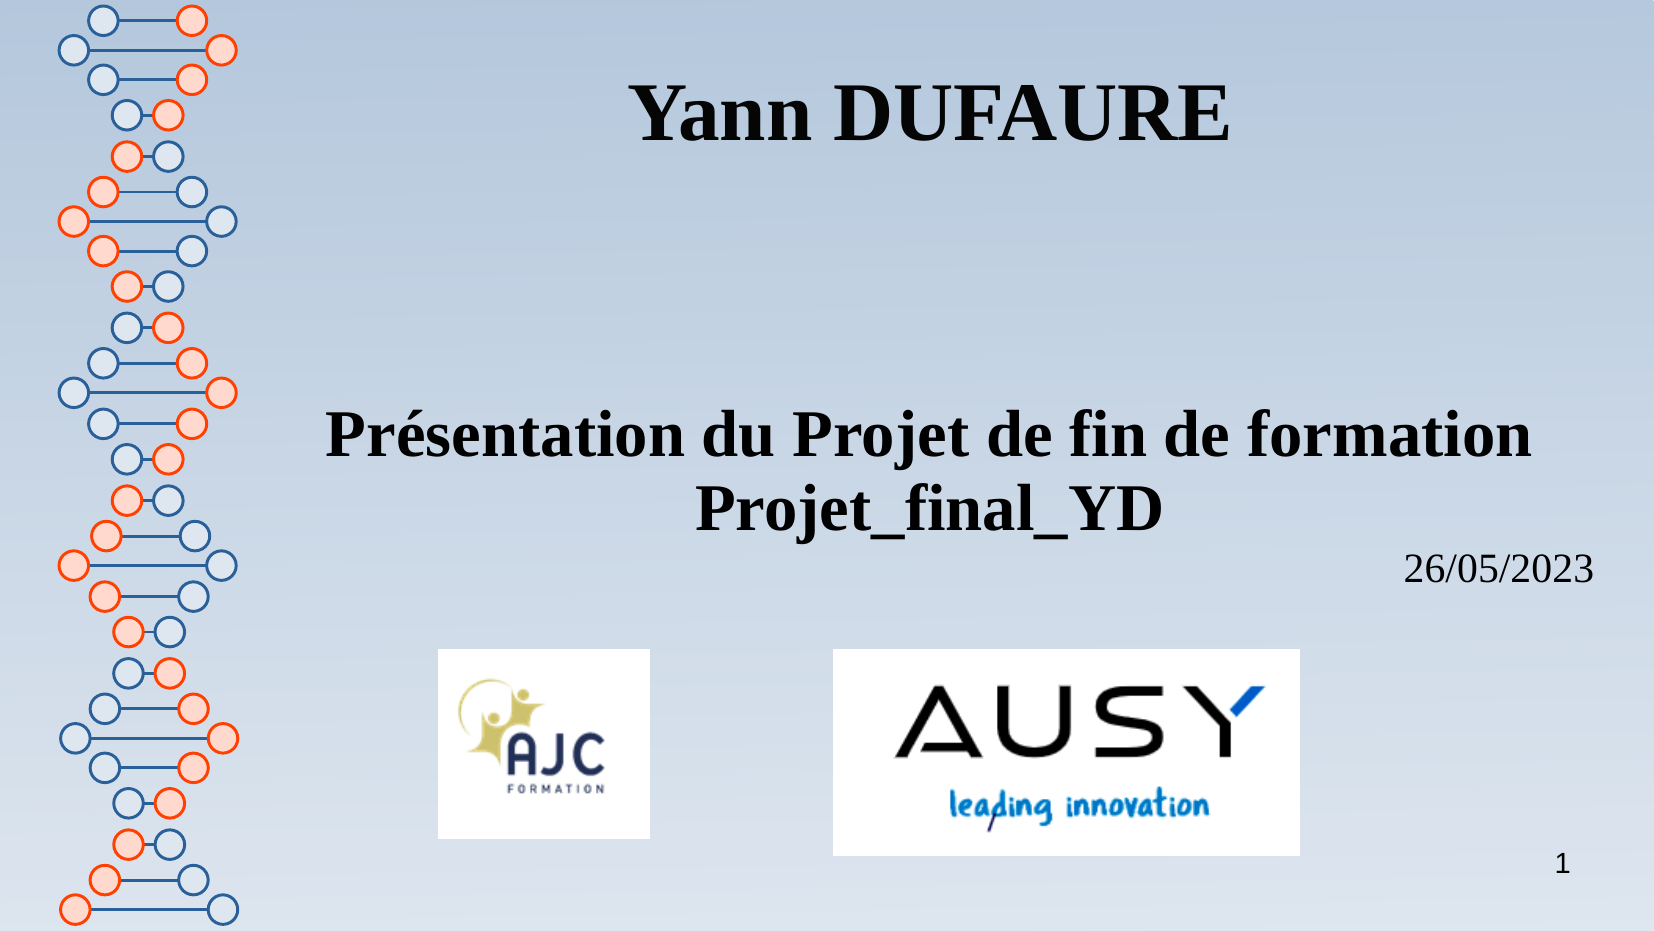

# Yann DUFAURE
Présentation du Projet de fin de formation
Projet_final_YD
26/05/2023
1